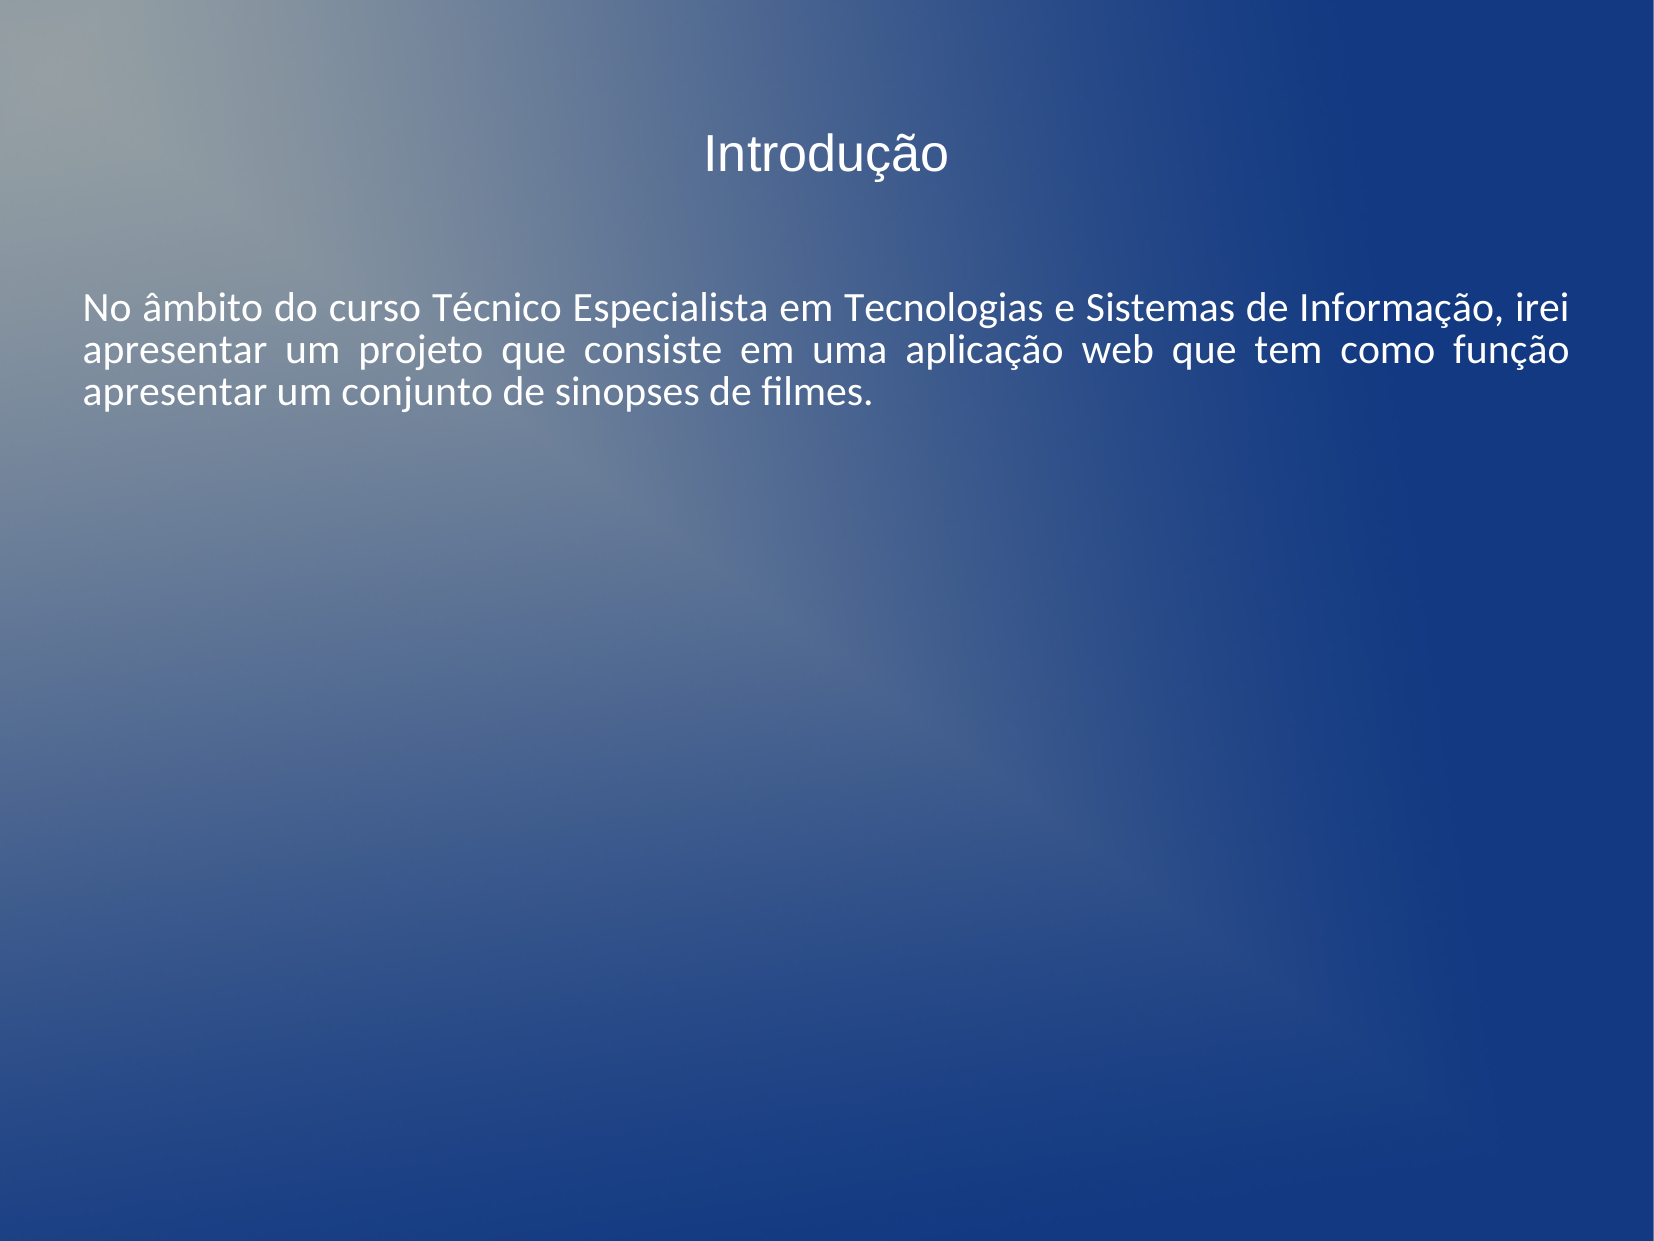

# Introdução
No âmbito do curso Técnico Especialista em Tecnologias e Sistemas de Informação, irei apresentar um projeto que consiste em uma aplicação web que tem como função apresentar um conjunto de sinopses de filmes.